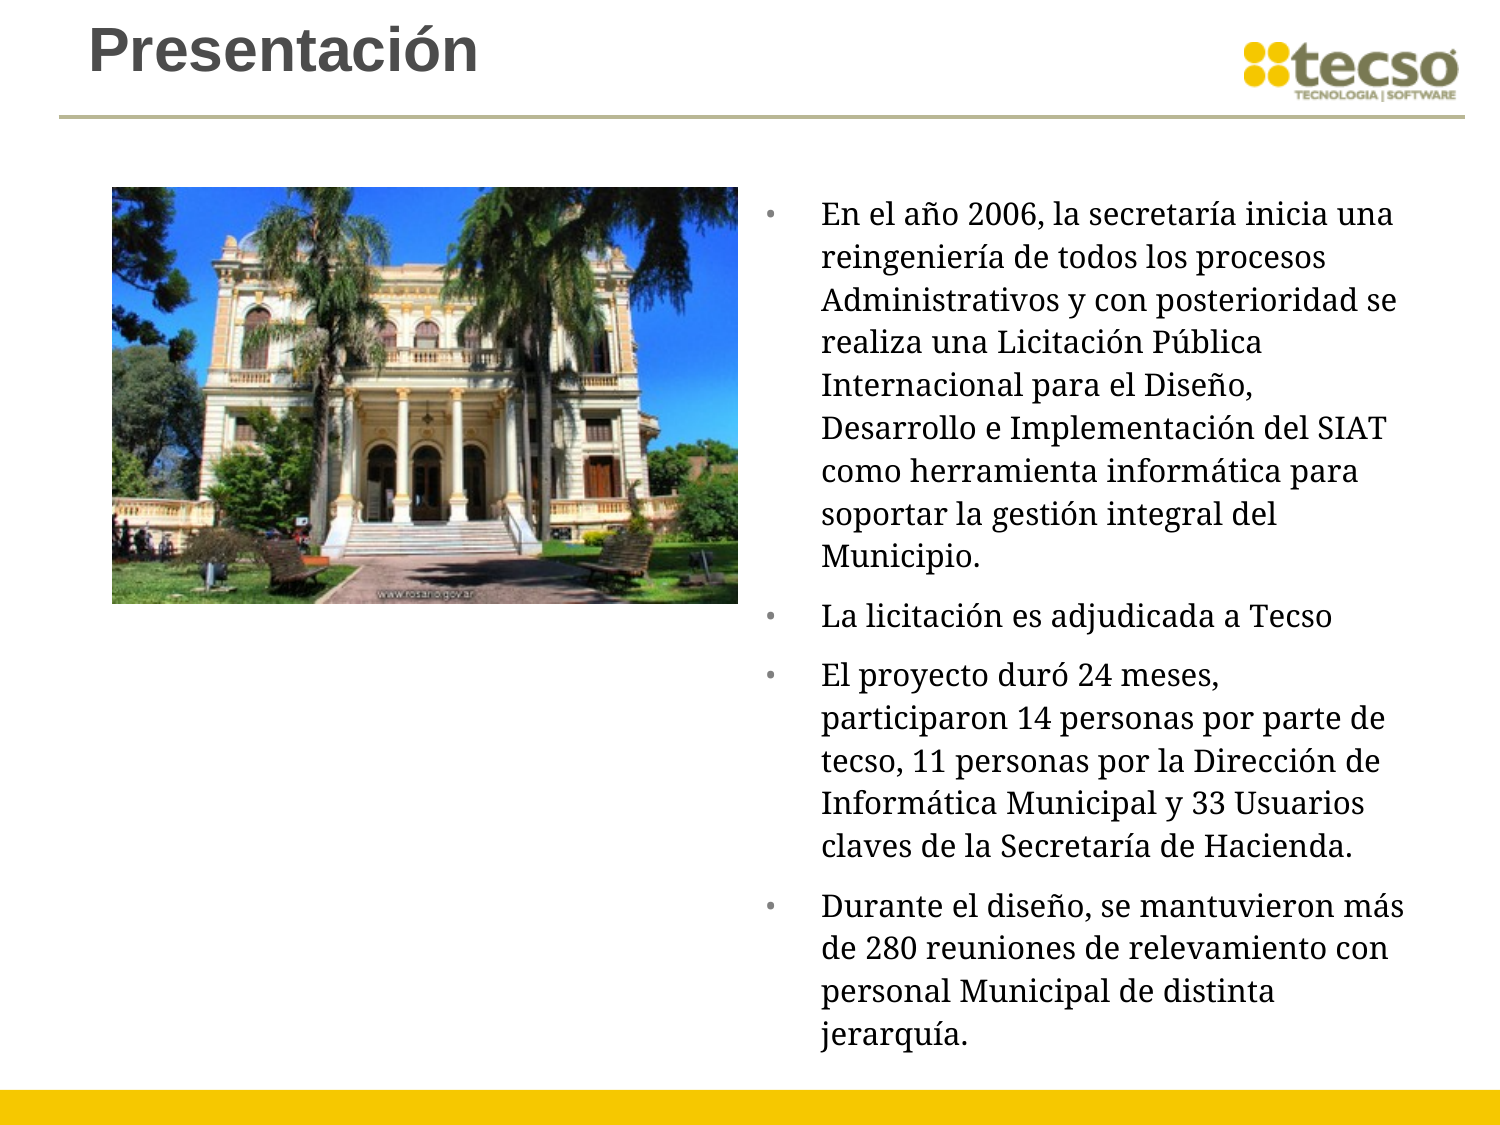

# Presentación
En el año 2006, la secretaría inicia una reingeniería de todos los procesos Administrativos y con posterioridad se realiza una Licitación Pública Internacional para el Diseño, Desarrollo e Implementación del SIAT como herramienta informática para soportar la gestión integral del Municipio.
La licitación es adjudicada a Tecso
El proyecto duró 24 meses, participaron 14 personas por parte de tecso, 11 personas por la Dirección de Informática Municipal y 33 Usuarios claves de la Secretaría de Hacienda.
Durante el diseño, se mantuvieron más de 280 reuniones de relevamiento con personal Municipal de distinta jerarquía.